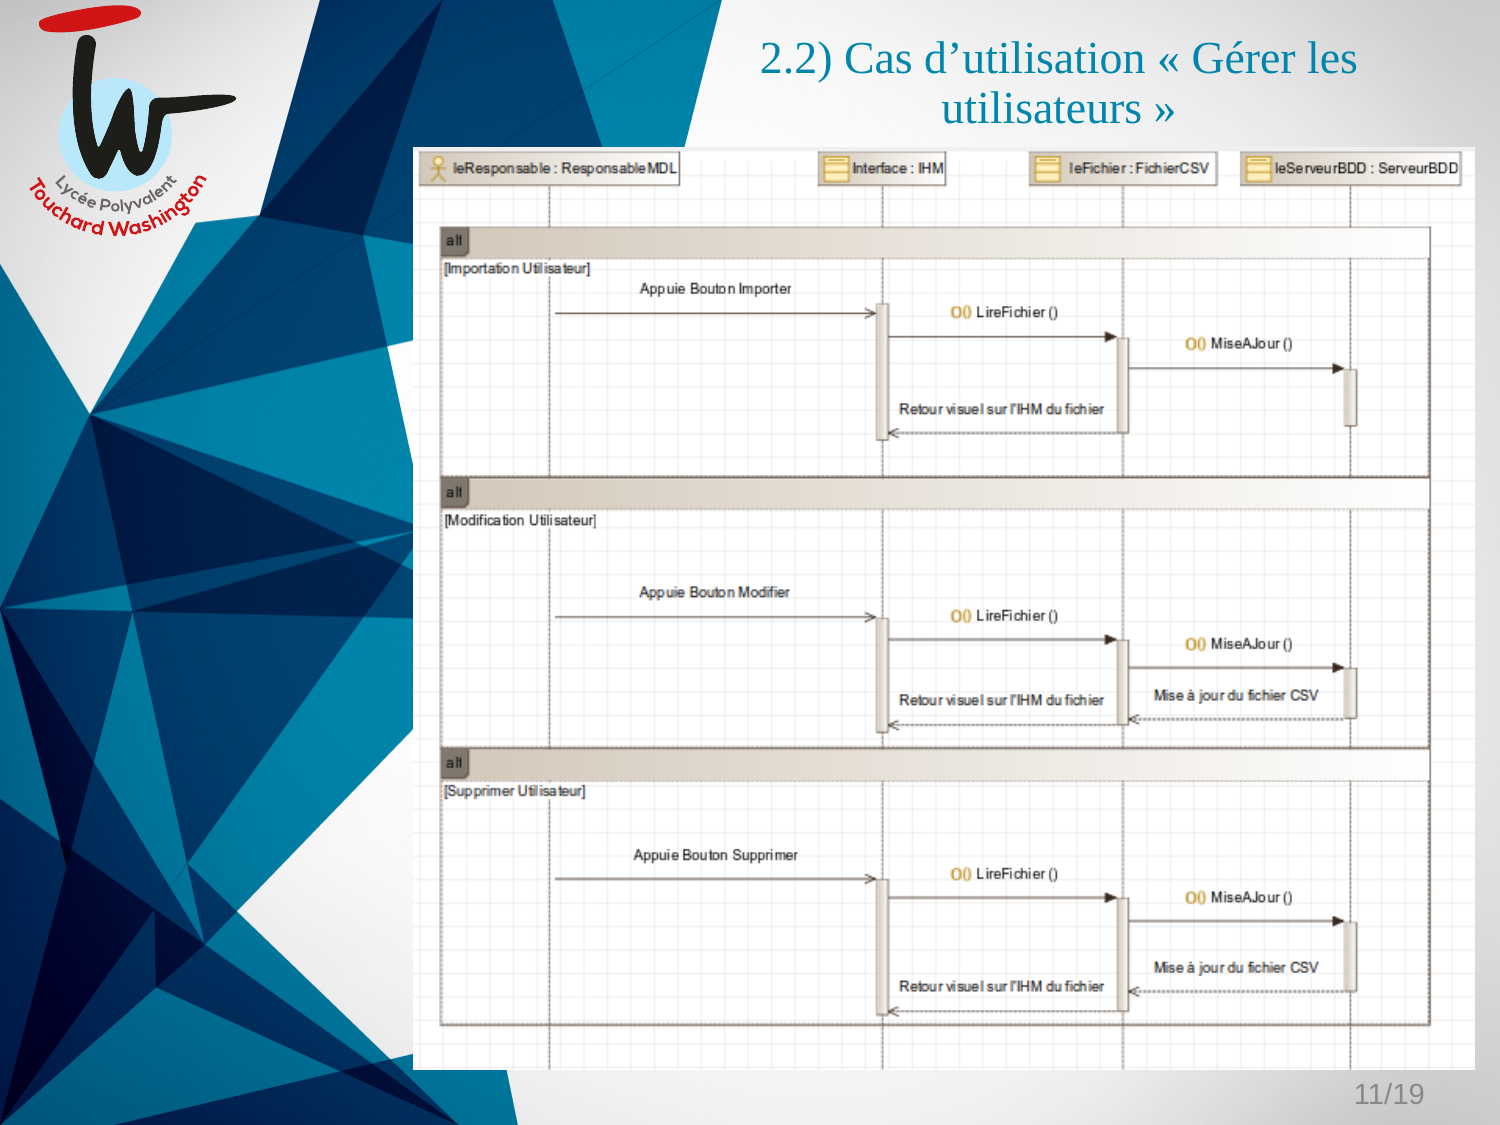

# 2.2) Cas d’utilisation « Gérer les utilisateurs »
11